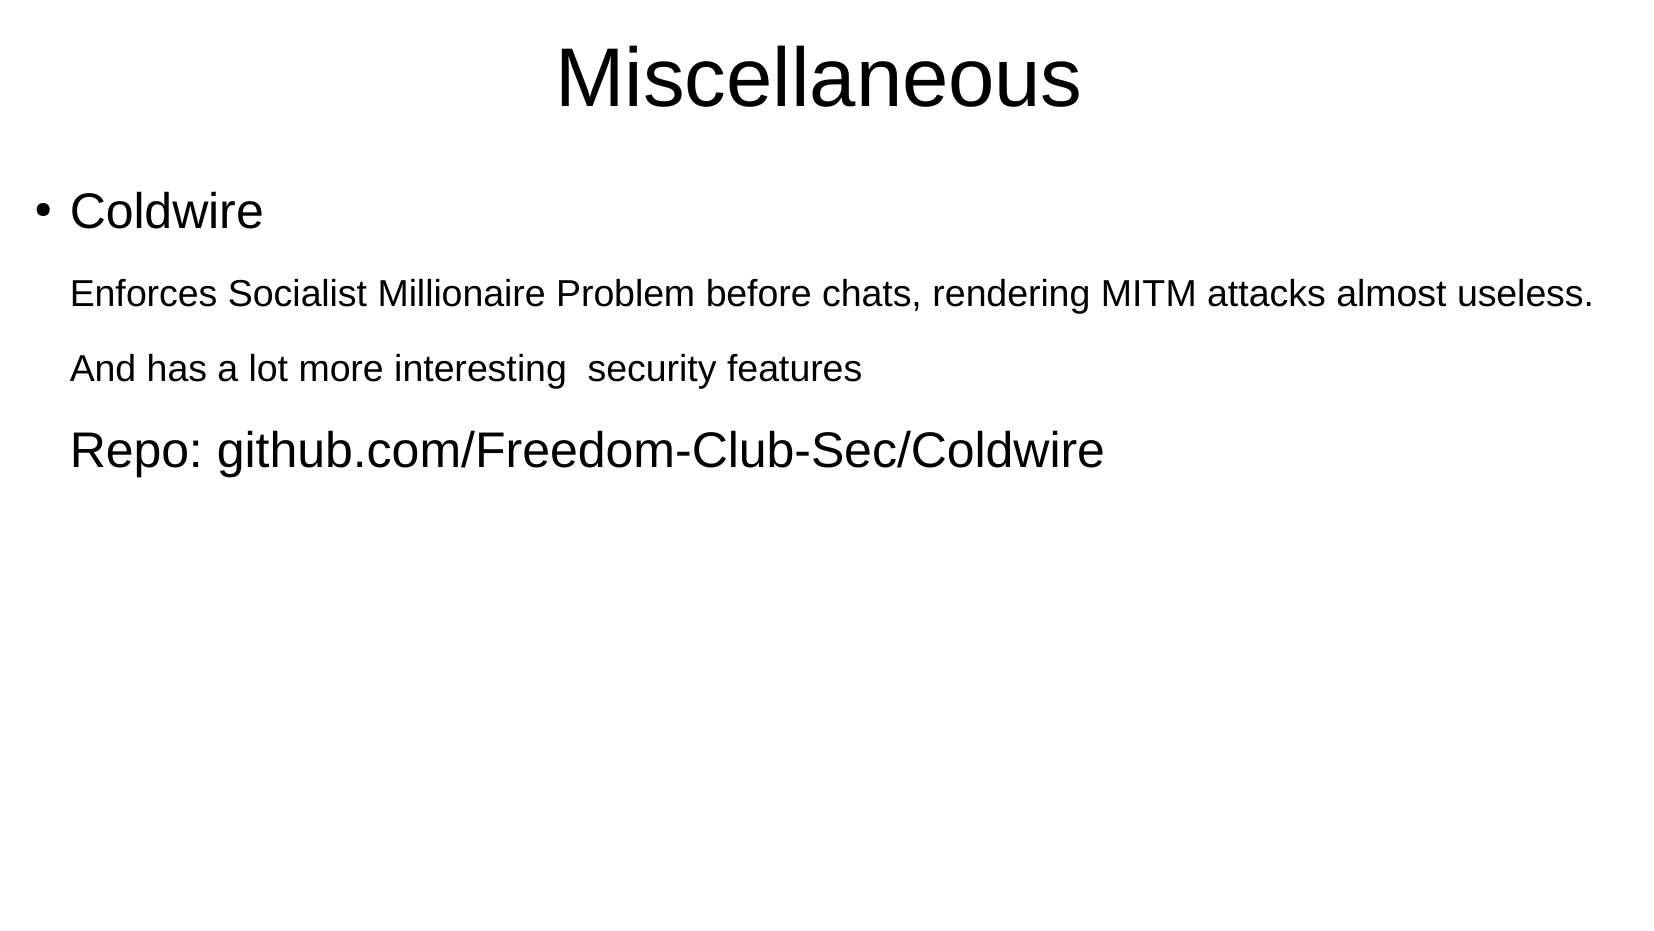

# Miscellaneous
Coldwire
Enforces Socialist Millionaire Problem before chats, rendering MITM attacks almost useless.
And has a lot more interesting security features
Repo: github.com/Freedom-Club-Sec/Coldwire